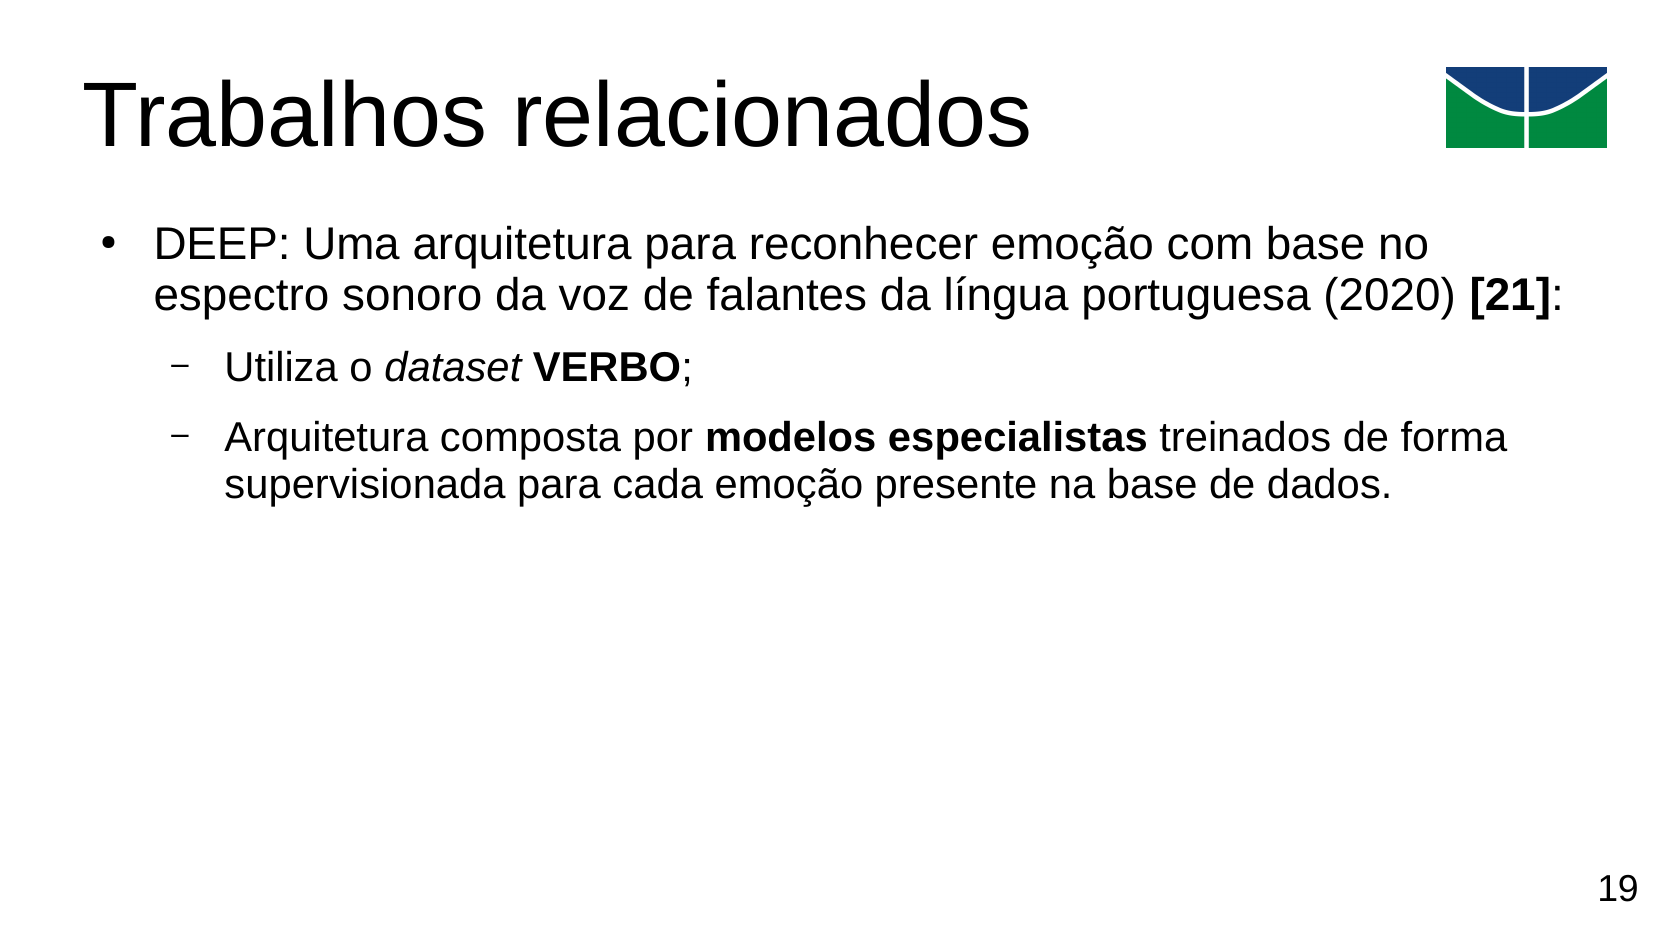

Trabalhos relacionados
# DEEP: Uma arquitetura para reconhecer emoção com base no espectro sonoro da voz de falantes da língua portuguesa (2020) [21]:
Utiliza o dataset VERBO;
Arquitetura composta por modelos especialistas treinados de forma supervisionada para cada emoção presente na base de dados.